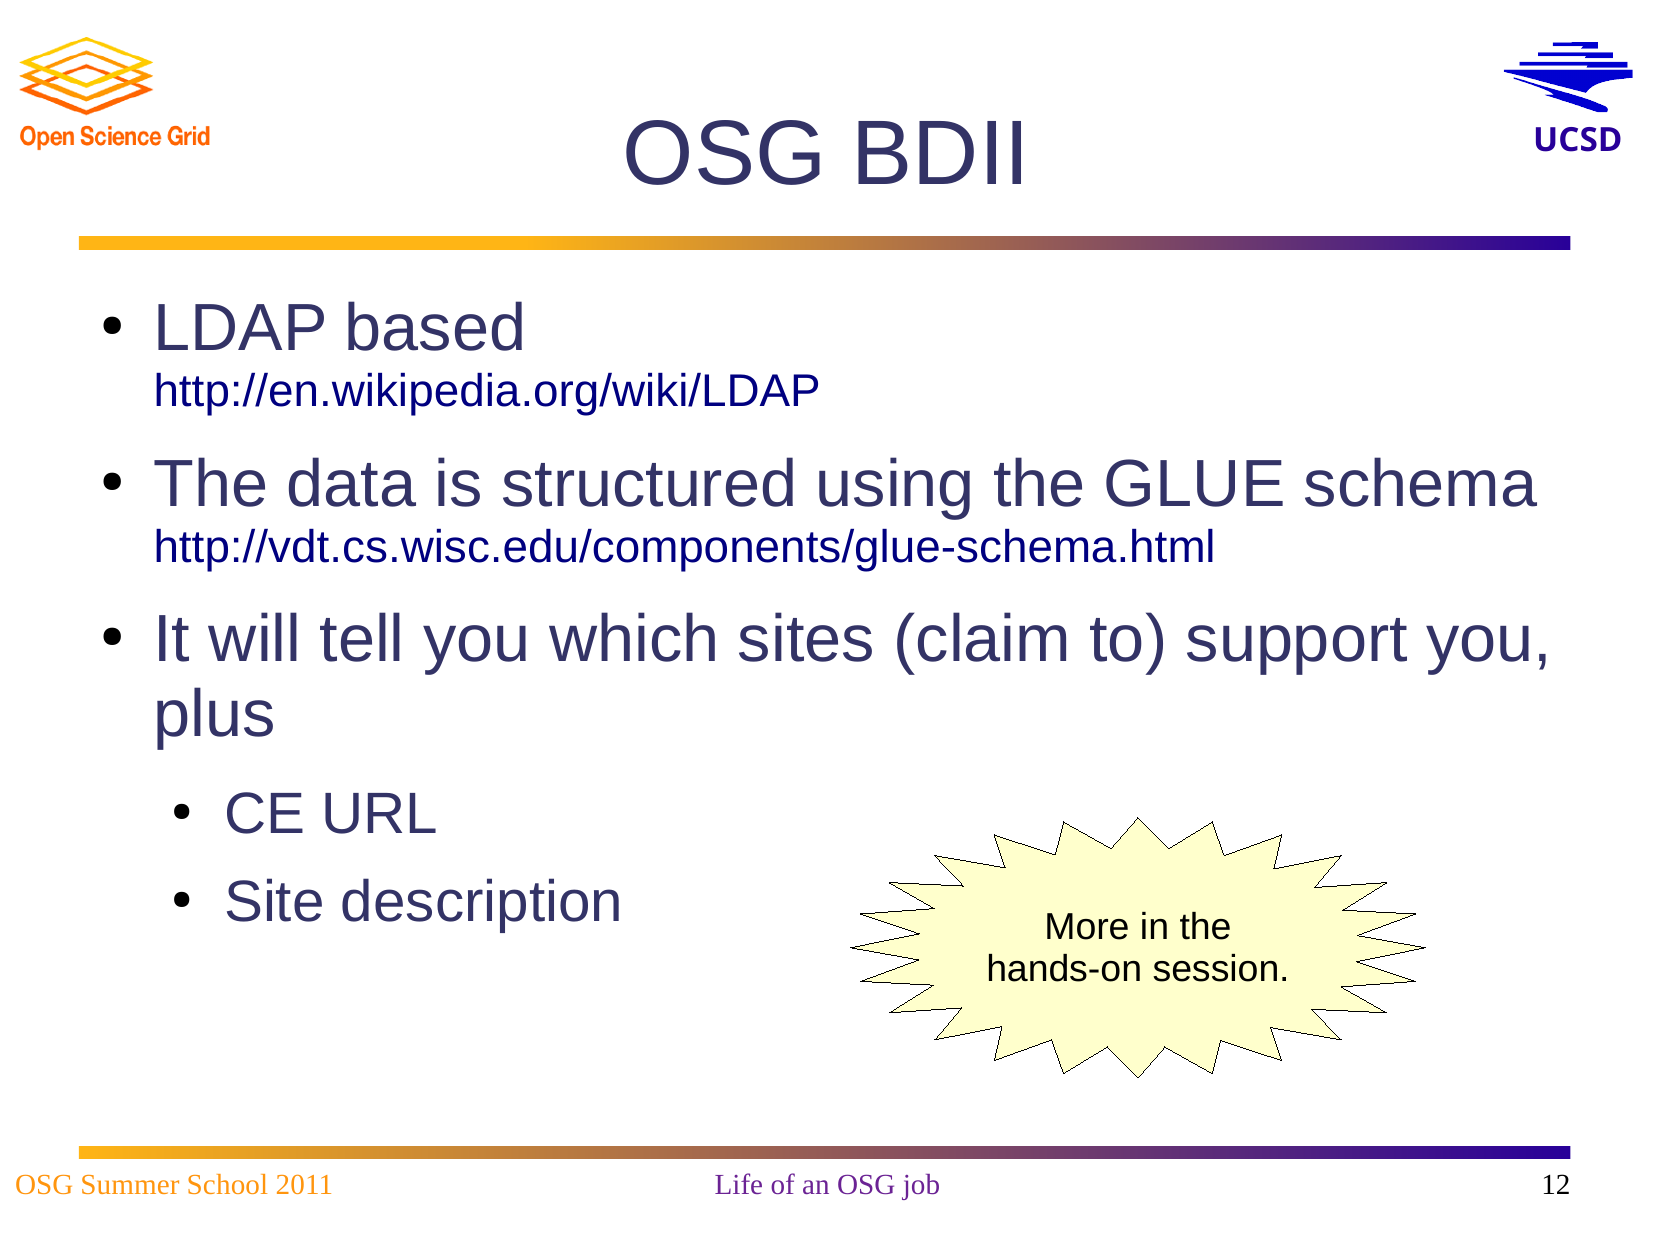

# OSG BDII
LDAP based
http://en.wikipedia.org/wiki/LDAP
The data is structured using the GLUE schema
http://vdt.cs.wisc.edu/components/glue-schema.html
It will tell you which sites (claim to) support you, plus
CE URL
Site description
More in the
hands-on session.
OSG Summer School 2011
Life of an OSG job
12